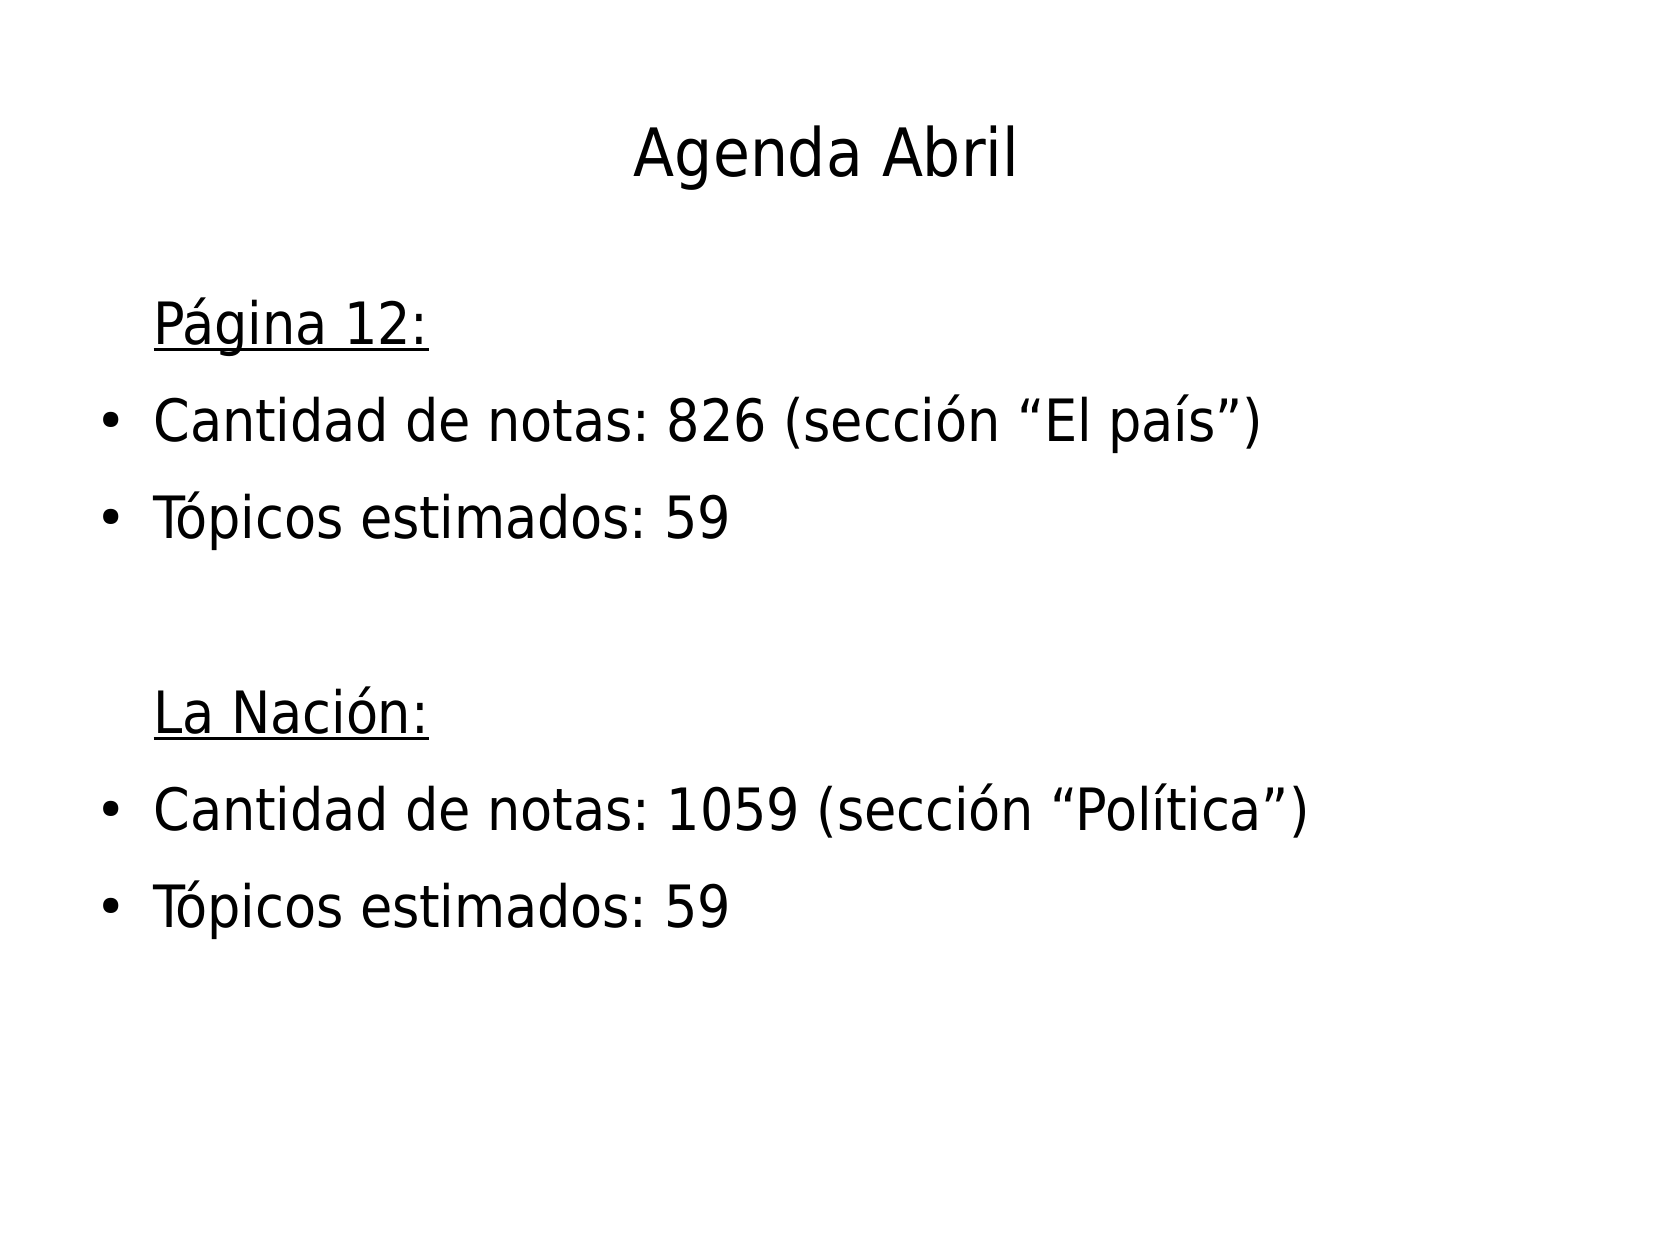

# Agenda Abril
Página 12:
Cantidad de notas: 826 (sección “El país”)
Tópicos estimados: 59
La Nación:
Cantidad de notas: 1059 (sección “Política”)
Tópicos estimados: 59